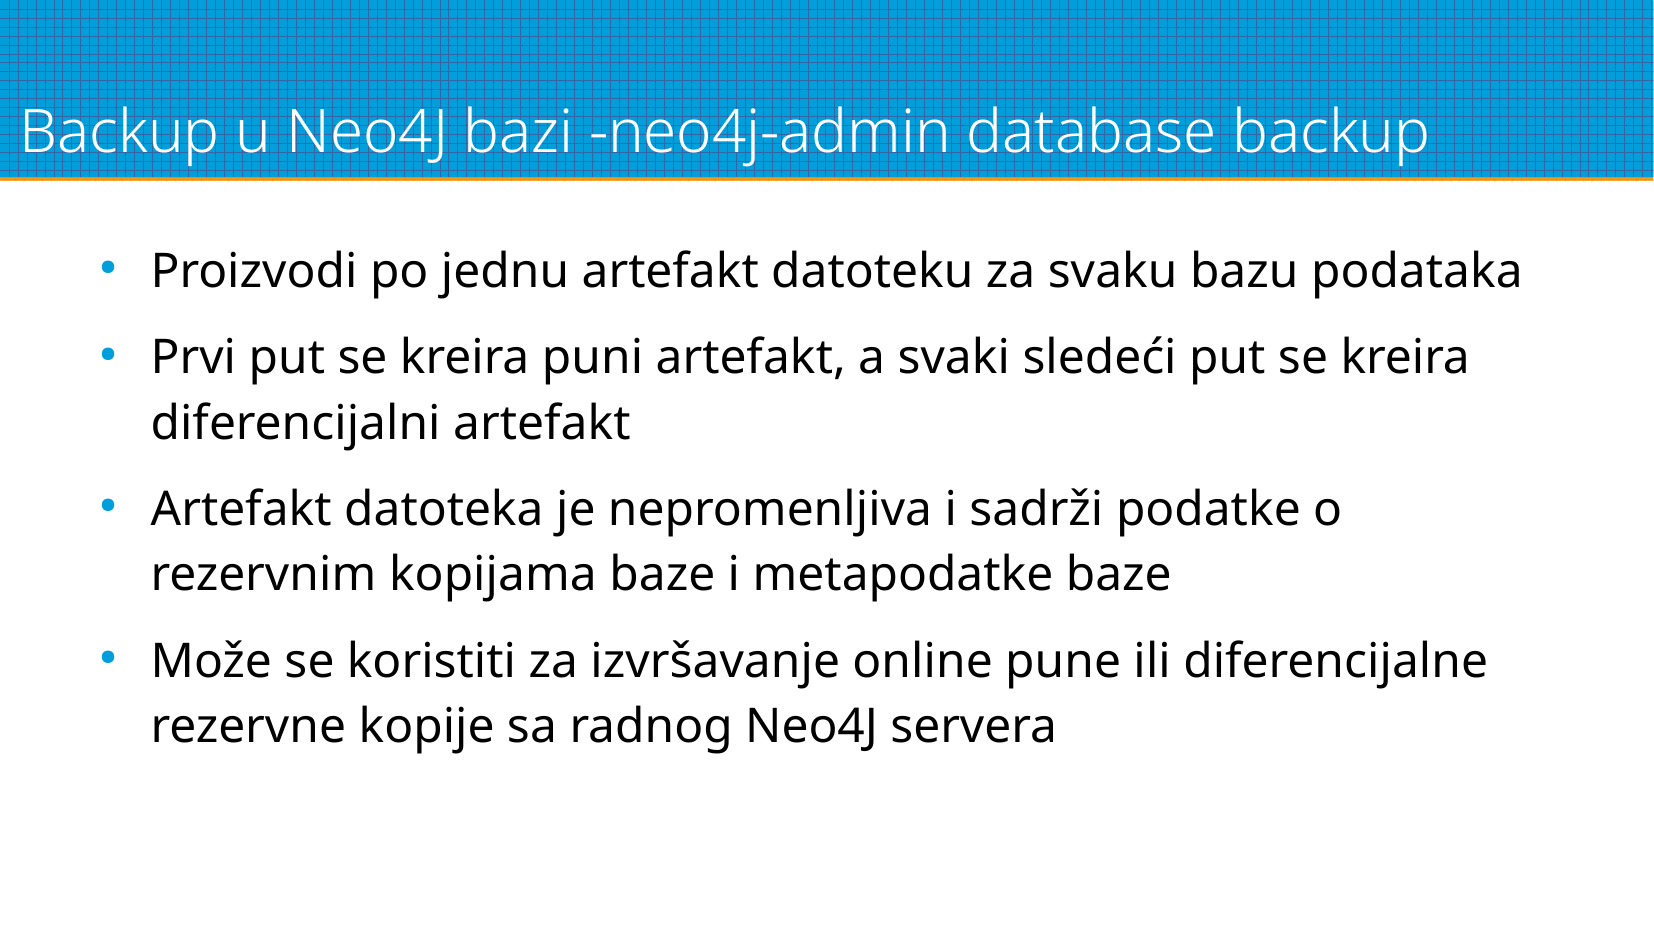

# Backup u Neo4J bazi -neo4j-admin database backup
Proizvodi po jednu artefakt datoteku za svaku bazu podataka
Prvi put se kreira puni artefakt, a svaki sledeći put se kreira diferencijalni artefakt
Artefakt datoteka je nepromenljiva i sadrži podatke o rezervnim kopijama baze i metapodatke baze
Može se koristiti za izvršavanje online pune ili diferencijalne rezervne kopije sa radnog Neo4J servera